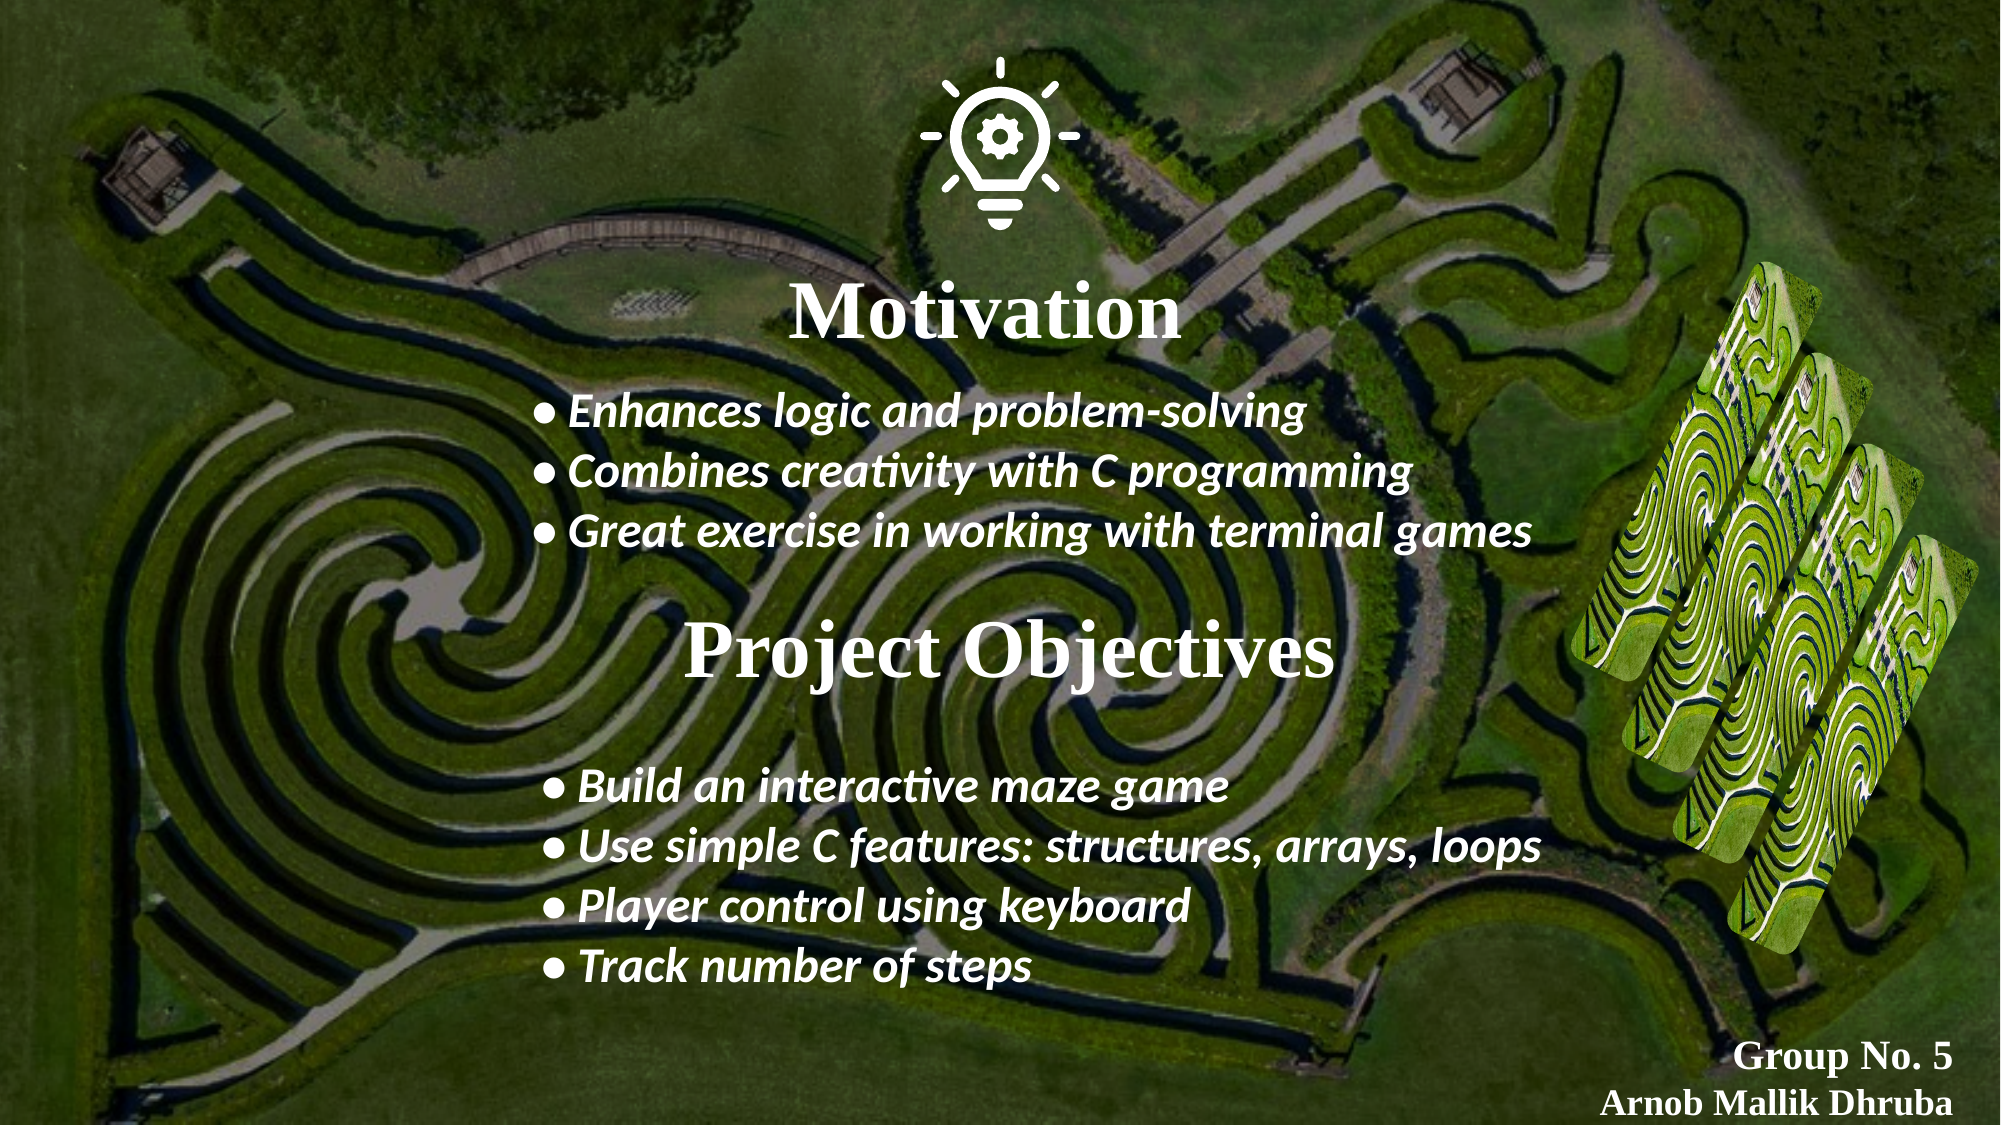

Motivation
• Enhances logic and problem-solving
• Combines creativity with C programming
• Great exercise in working with terminal games
Project Objectives
• Build an interactive maze game
• Use simple C features: structures, arrays, loops
• Player control using keyboard
• Track number of steps
Group No. 5
Arnob Mallik Dhruba